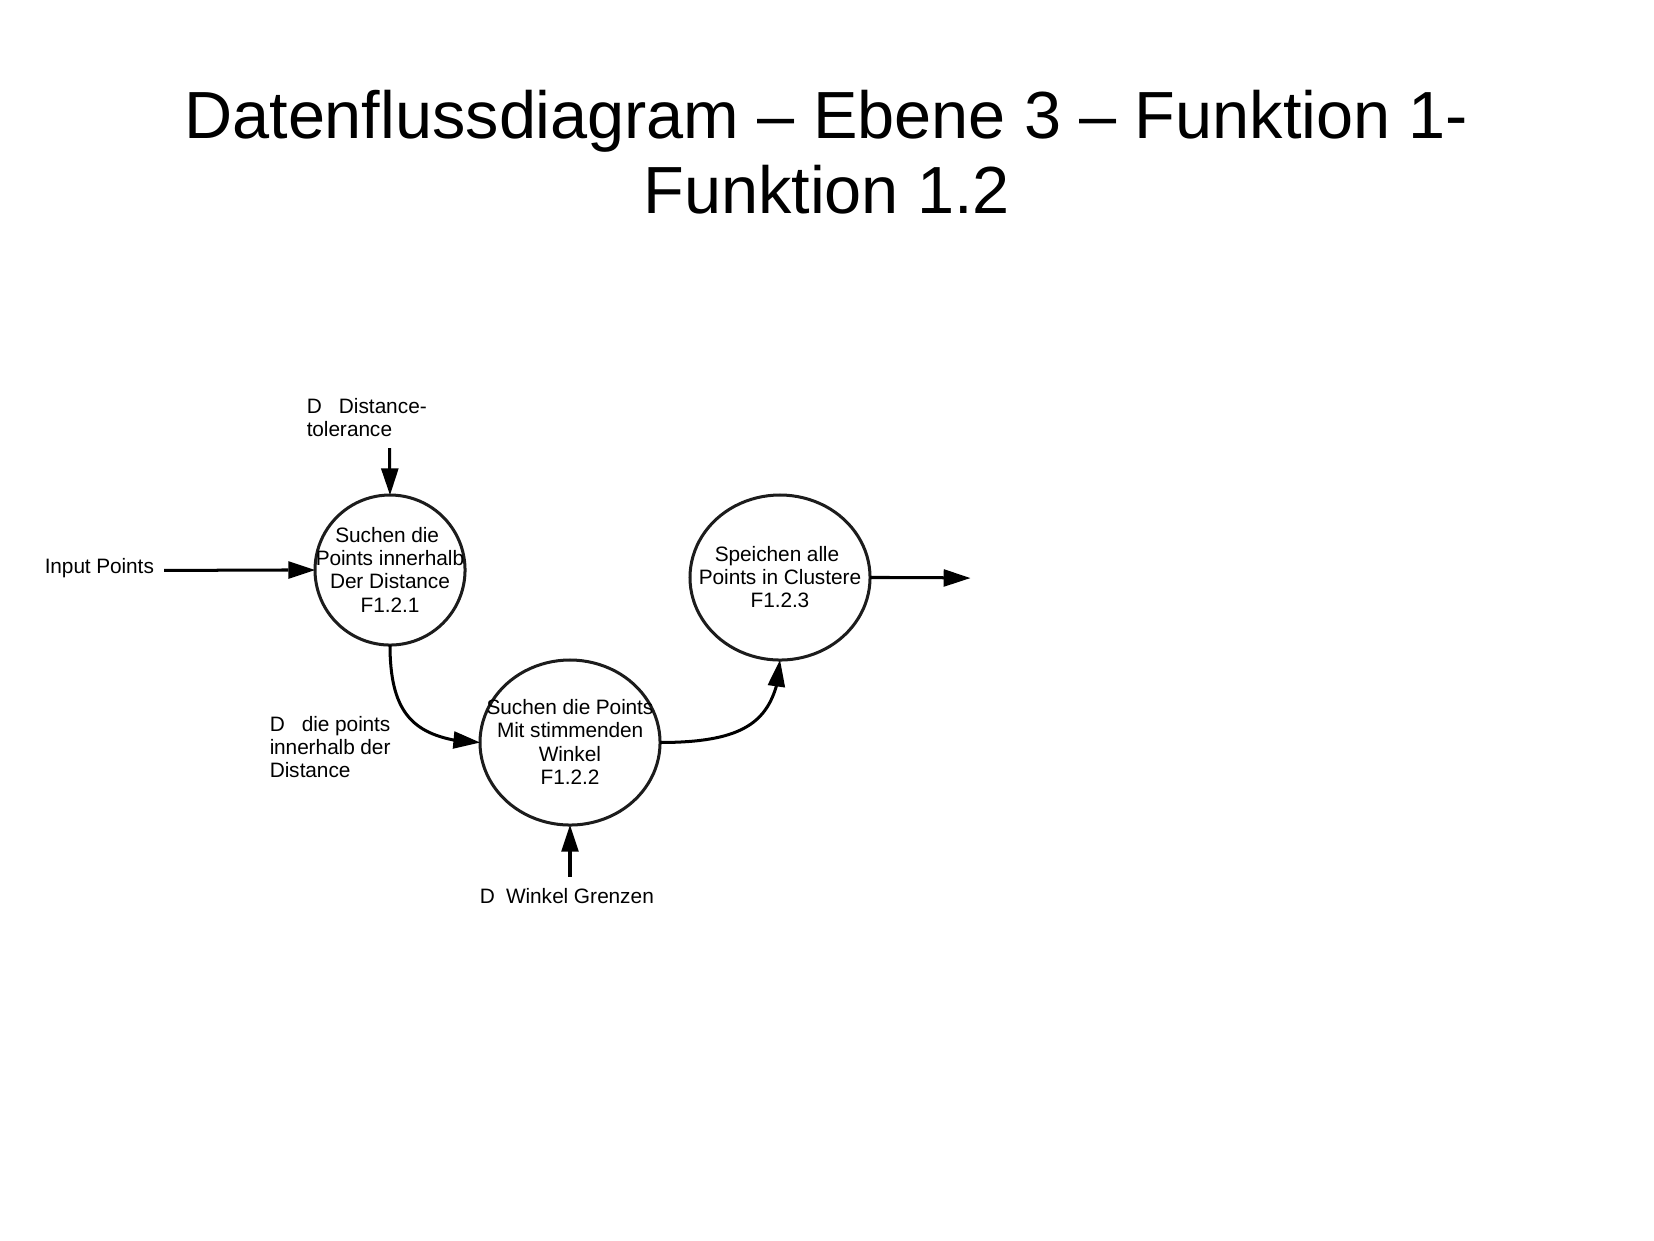

# Datenflussdiagram – Ebene 3 – Funktion 1-Funktion 1.2
D Distance-tolerance
Suchen die
Points innerhalb
Der Distance
F1.2.1
Speichen alle
Points in Clustere
F1.2.3
Input Points
Suchen die Points
Mit stimmenden
 Winkel
F1.2.2
D die points innerhalb der Distance
D Winkel Grenzen